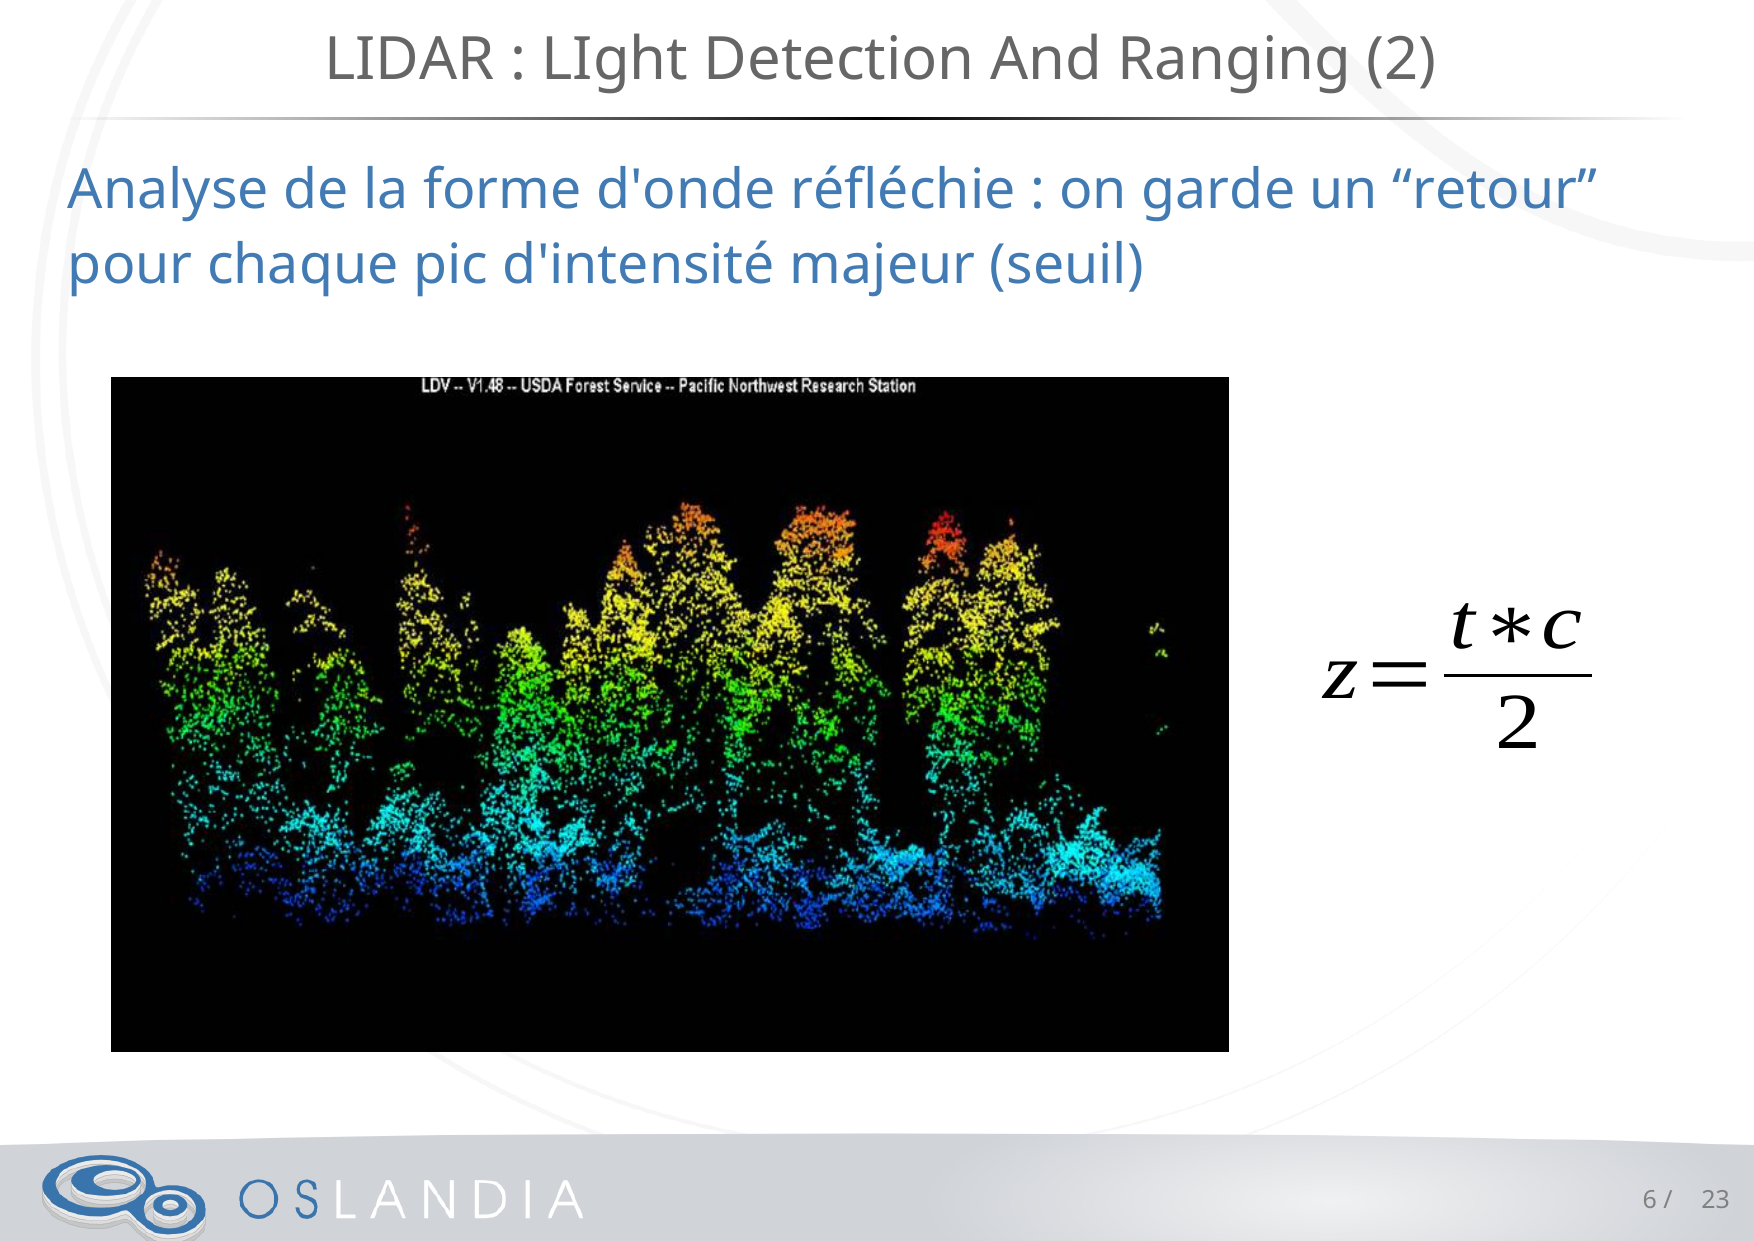

# LIDAR : LIght Detection And Ranging (2)
Analyse de la forme d'onde réfléchie : on garde un “retour” pour chaque pic d'intensité majeur (seuil)